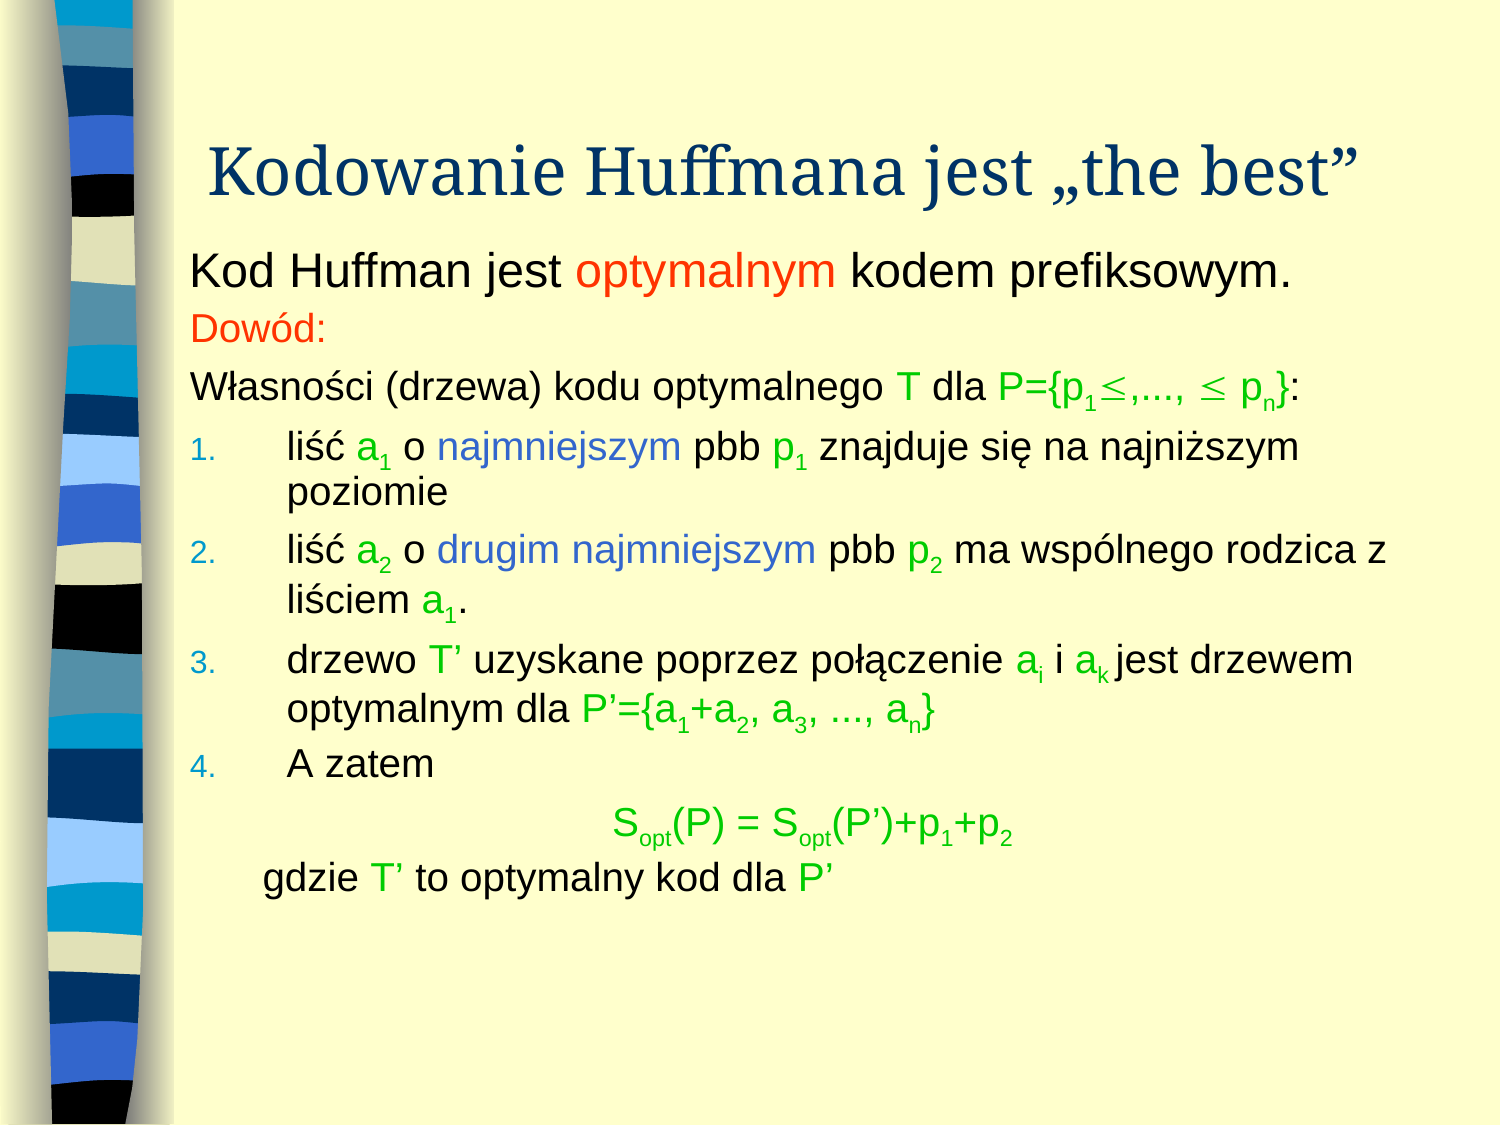

# Kodowanie Huffmana jest „the best”
Kod Huffman jest optymalnym kodem prefiksowym.
Dowód:
Własności (drzewa) kodu optymalnego T dla P={p1,...,  pn}:
liść a1 o najmniejszym pbb p1 znajduje się na najniższym poziomie
liść a2 o drugim najmniejszym pbb p2 ma wspólnego rodzica z liściem a1.
drzewo T’ uzyskane poprzez połączenie ai i ak jest drzewem optymalnym dla P’={a1+a2, a3, ..., an}
A zatem
Sopt(P) = Sopt(P’)+p1+p2
gdzie T’ to optymalny kod dla P’